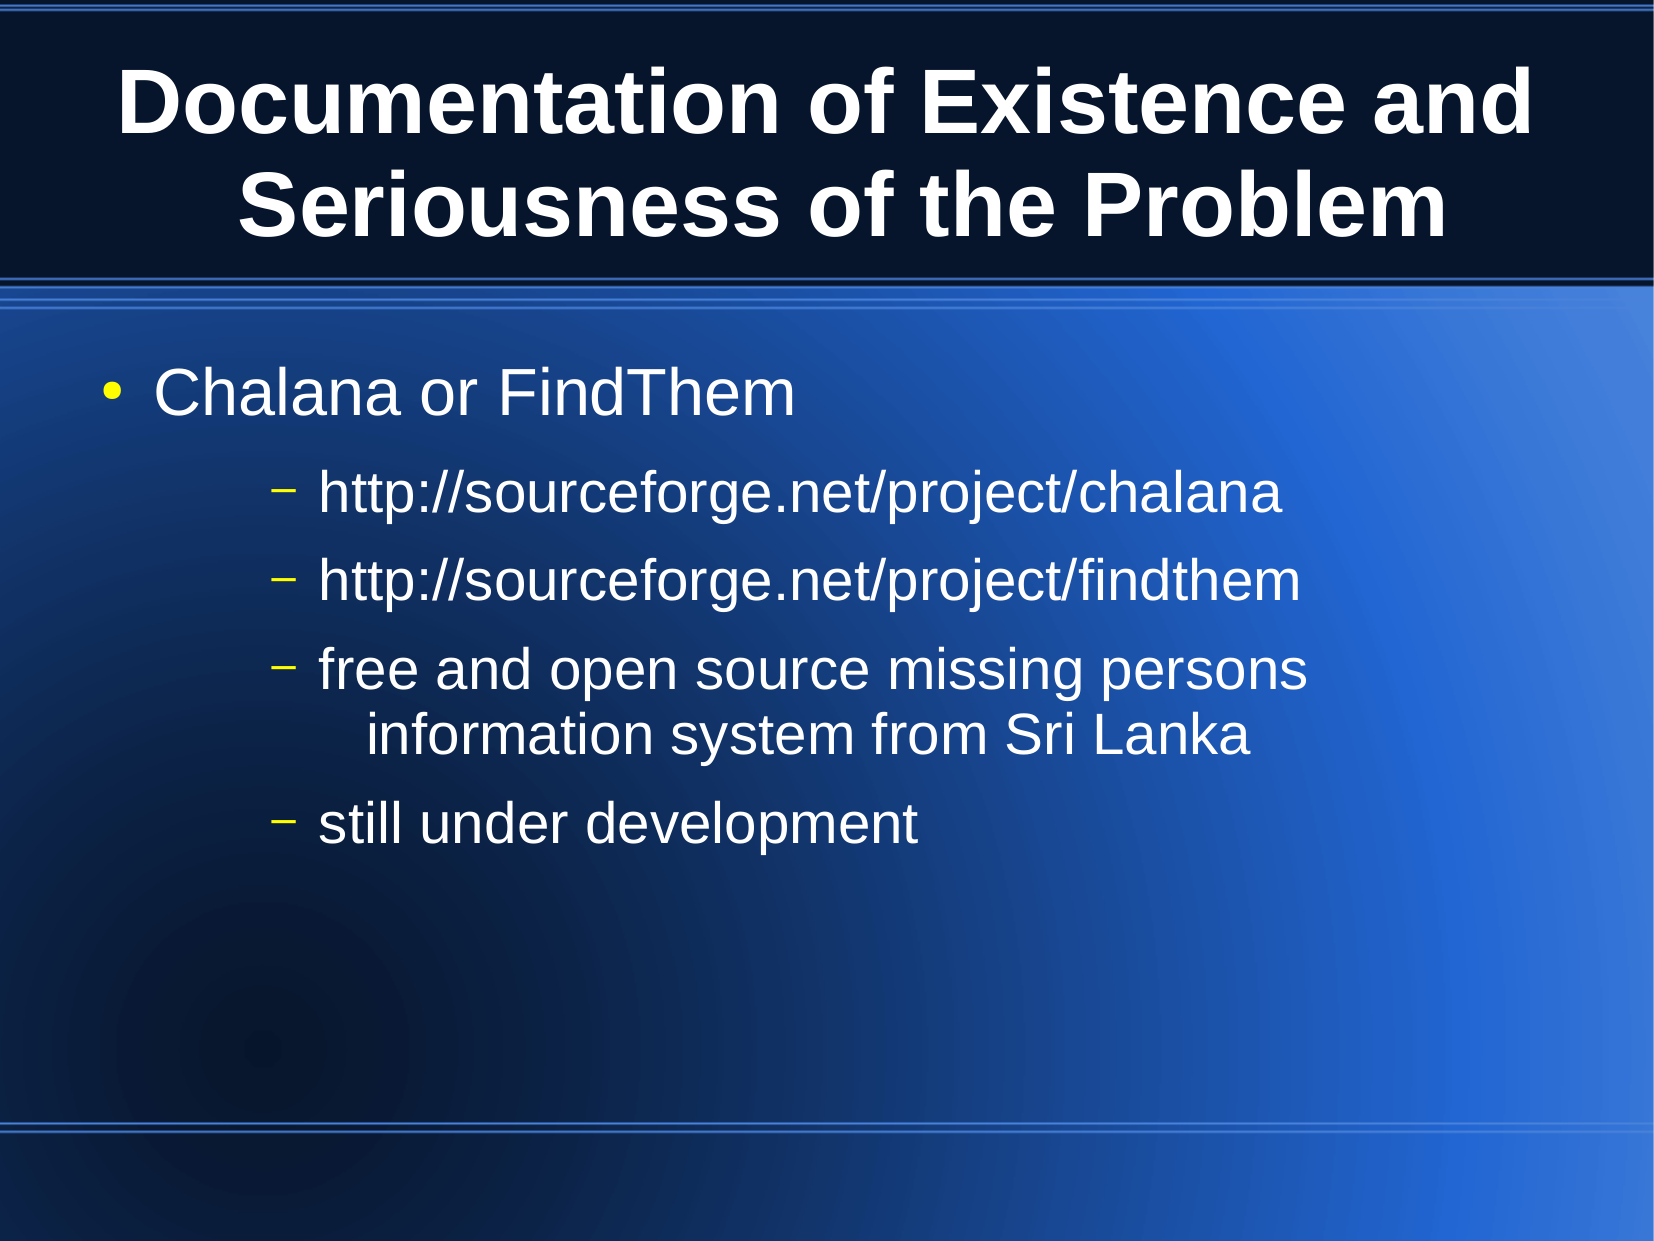

# Documentation of Existence and Seriousness of the Problem
Chalana or FindThem
http://sourceforge.net/project/chalana
http://sourceforge.net/project/findthem
free and open source missing persons information system from Sri Lanka
still under development